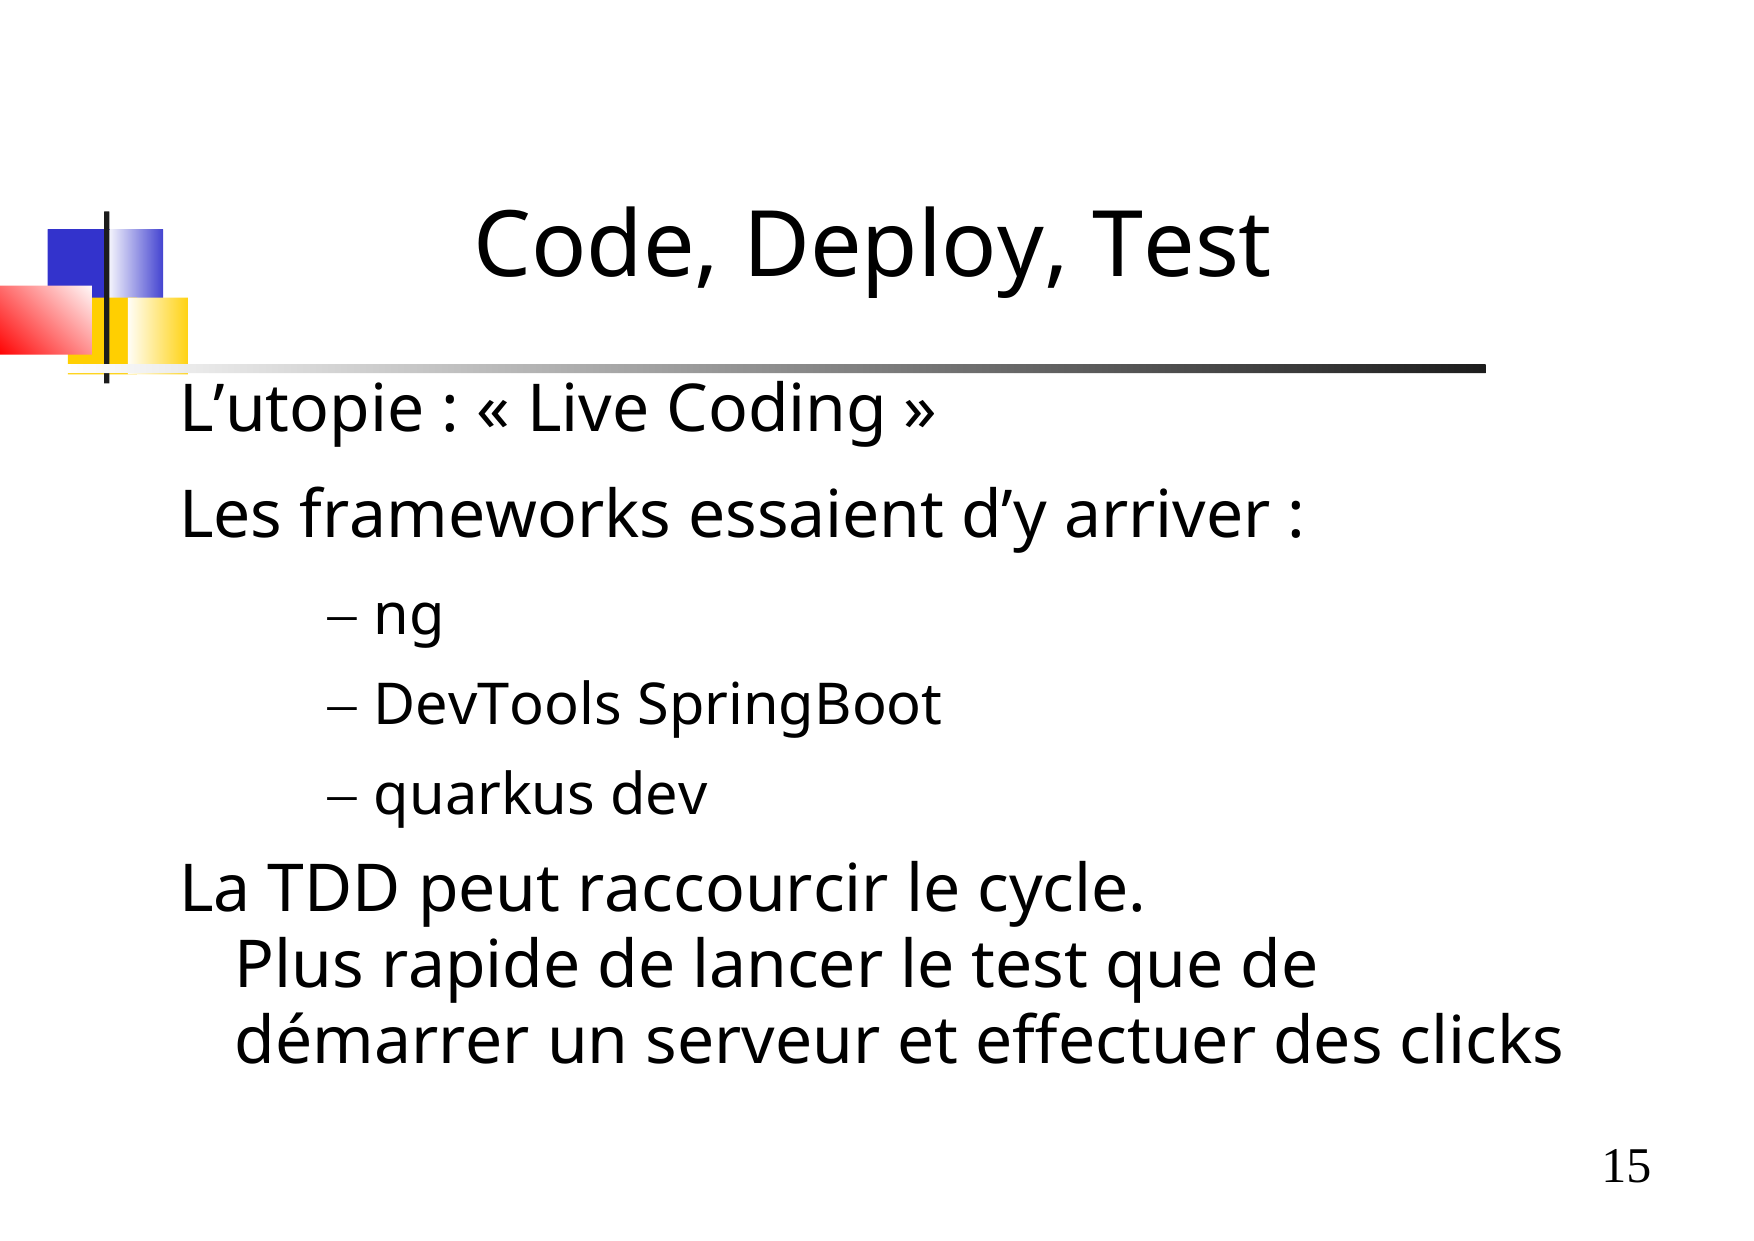

# Code, Deploy, Test
L’utopie : « Live Coding »
Les frameworks essaient d’y arriver :
ng
DevTools SpringBoot
quarkus dev
La TDD peut raccourcir le cycle.
Plus rapide de lancer le test que de démarrer un serveur et effectuer des clicks